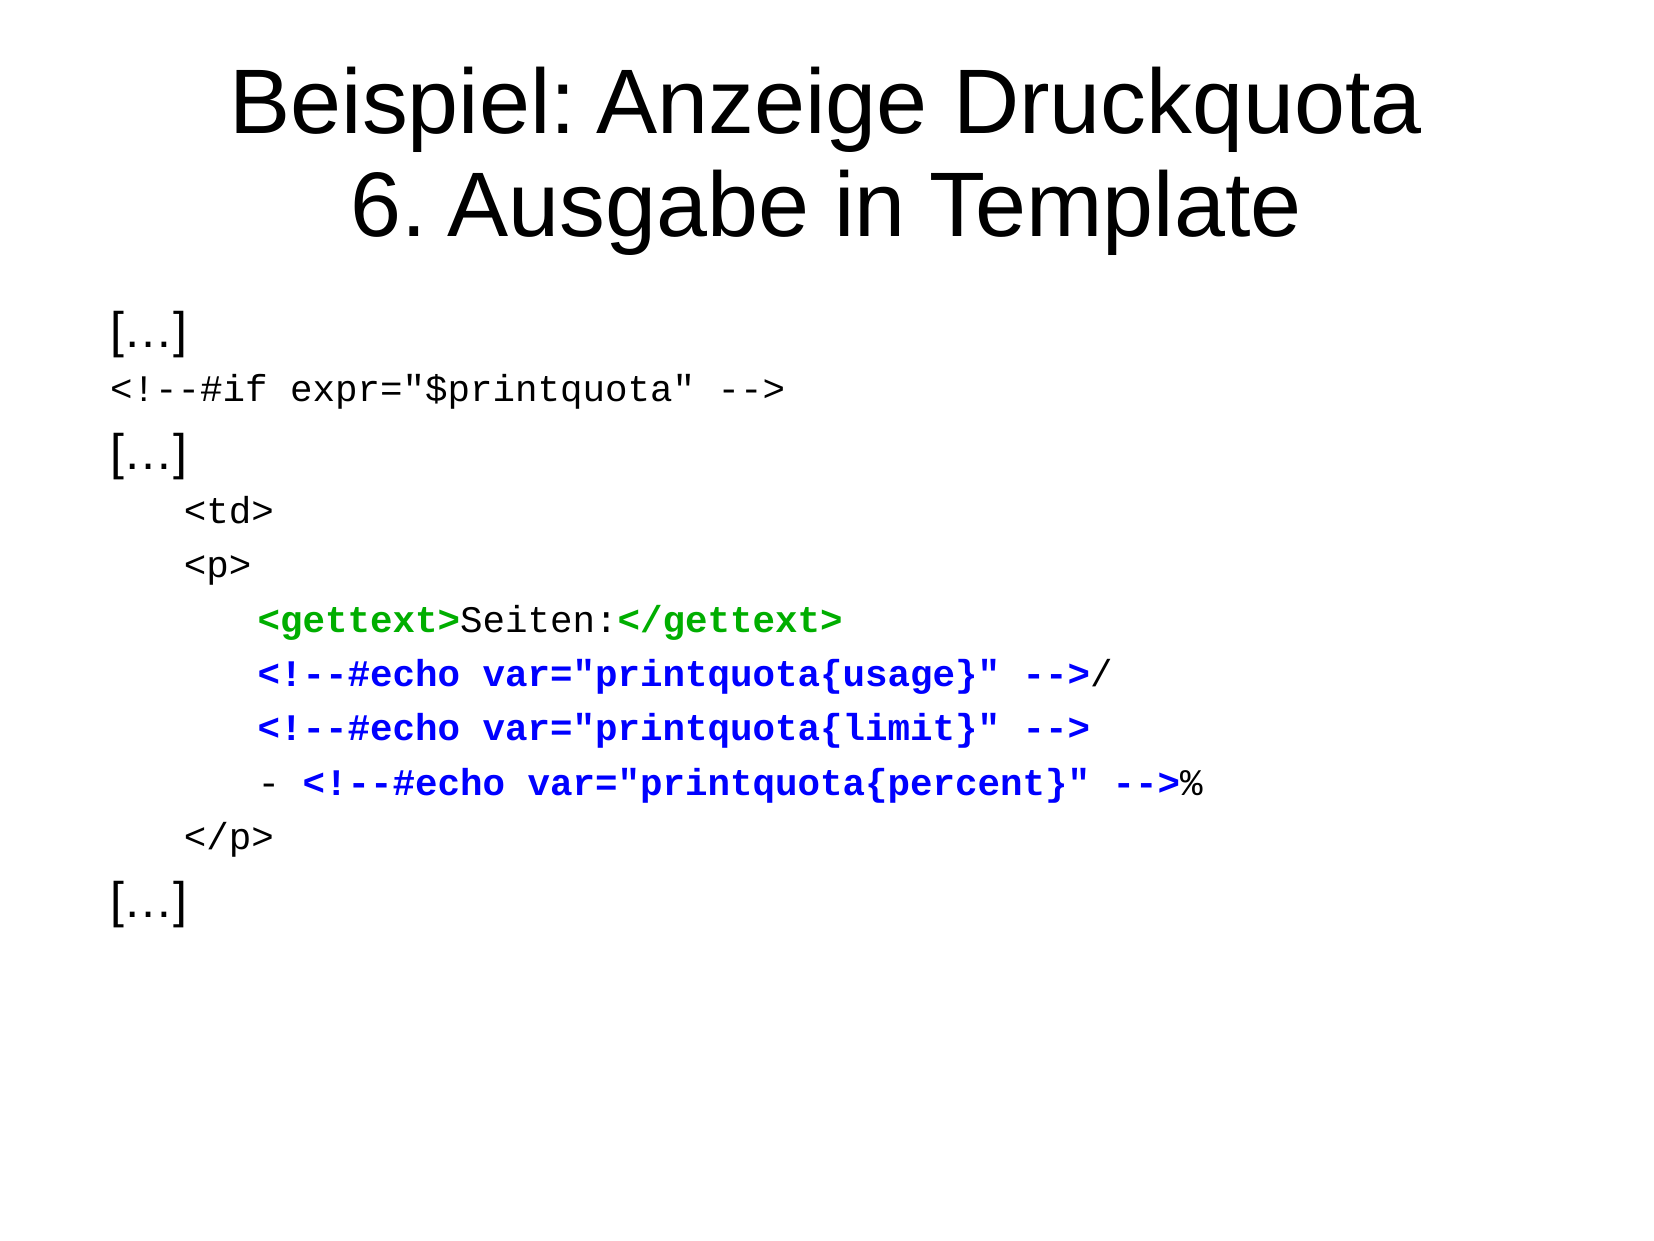

# Beispiel: Anzeige Druckquota 6. Ausgabe in Template
[…]
<!--#if expr="$printquota" -->
[…]
	<td>
	<p>
		<gettext>Seiten:</gettext>
		<!--#echo var="printquota{usage}" -->/
		<!--#echo var="printquota{limit}" -->
		- <!--#echo var="printquota{percent}" -->%
	</p>
[…]